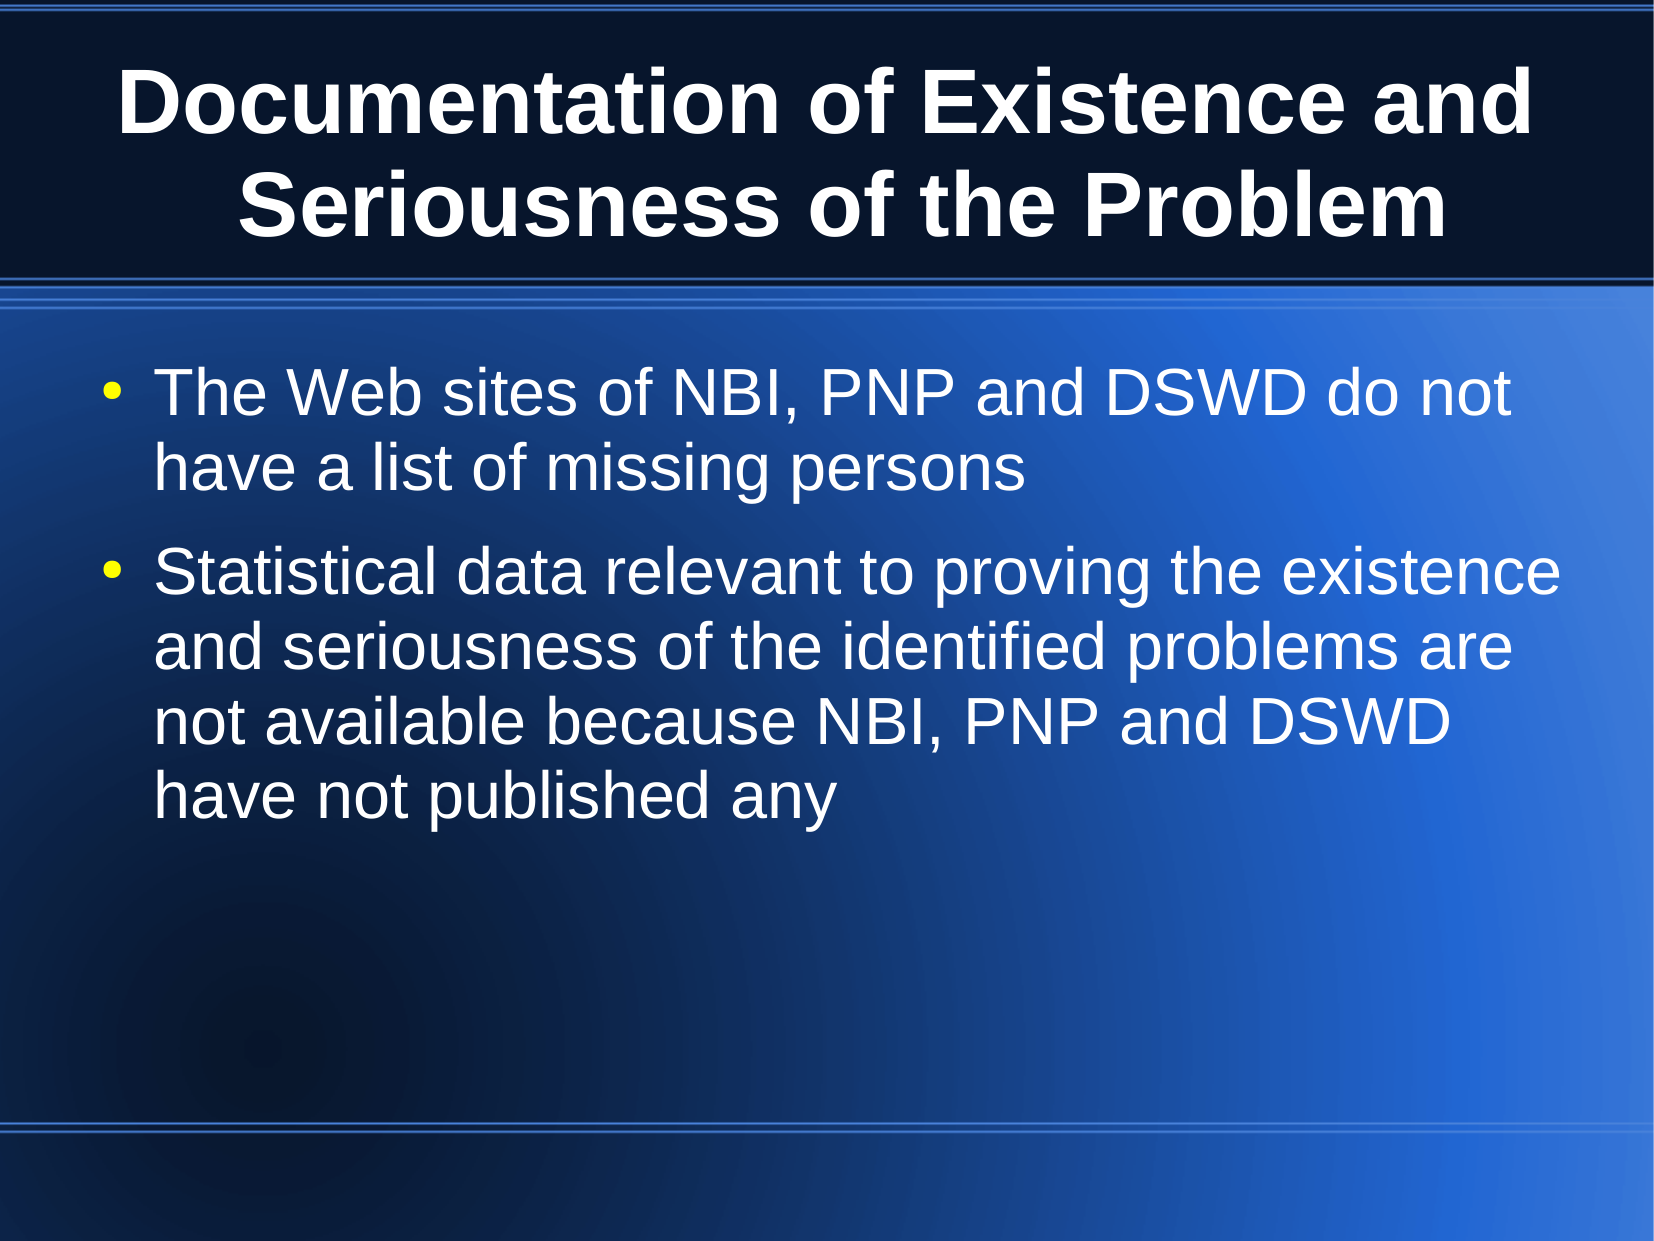

# Documentation of Existence and Seriousness of the Problem
The Web sites of NBI, PNP and DSWD do not have a list of missing persons
Statistical data relevant to proving the existence and seriousness of the identified problems are not available because NBI, PNP and DSWD have not published any